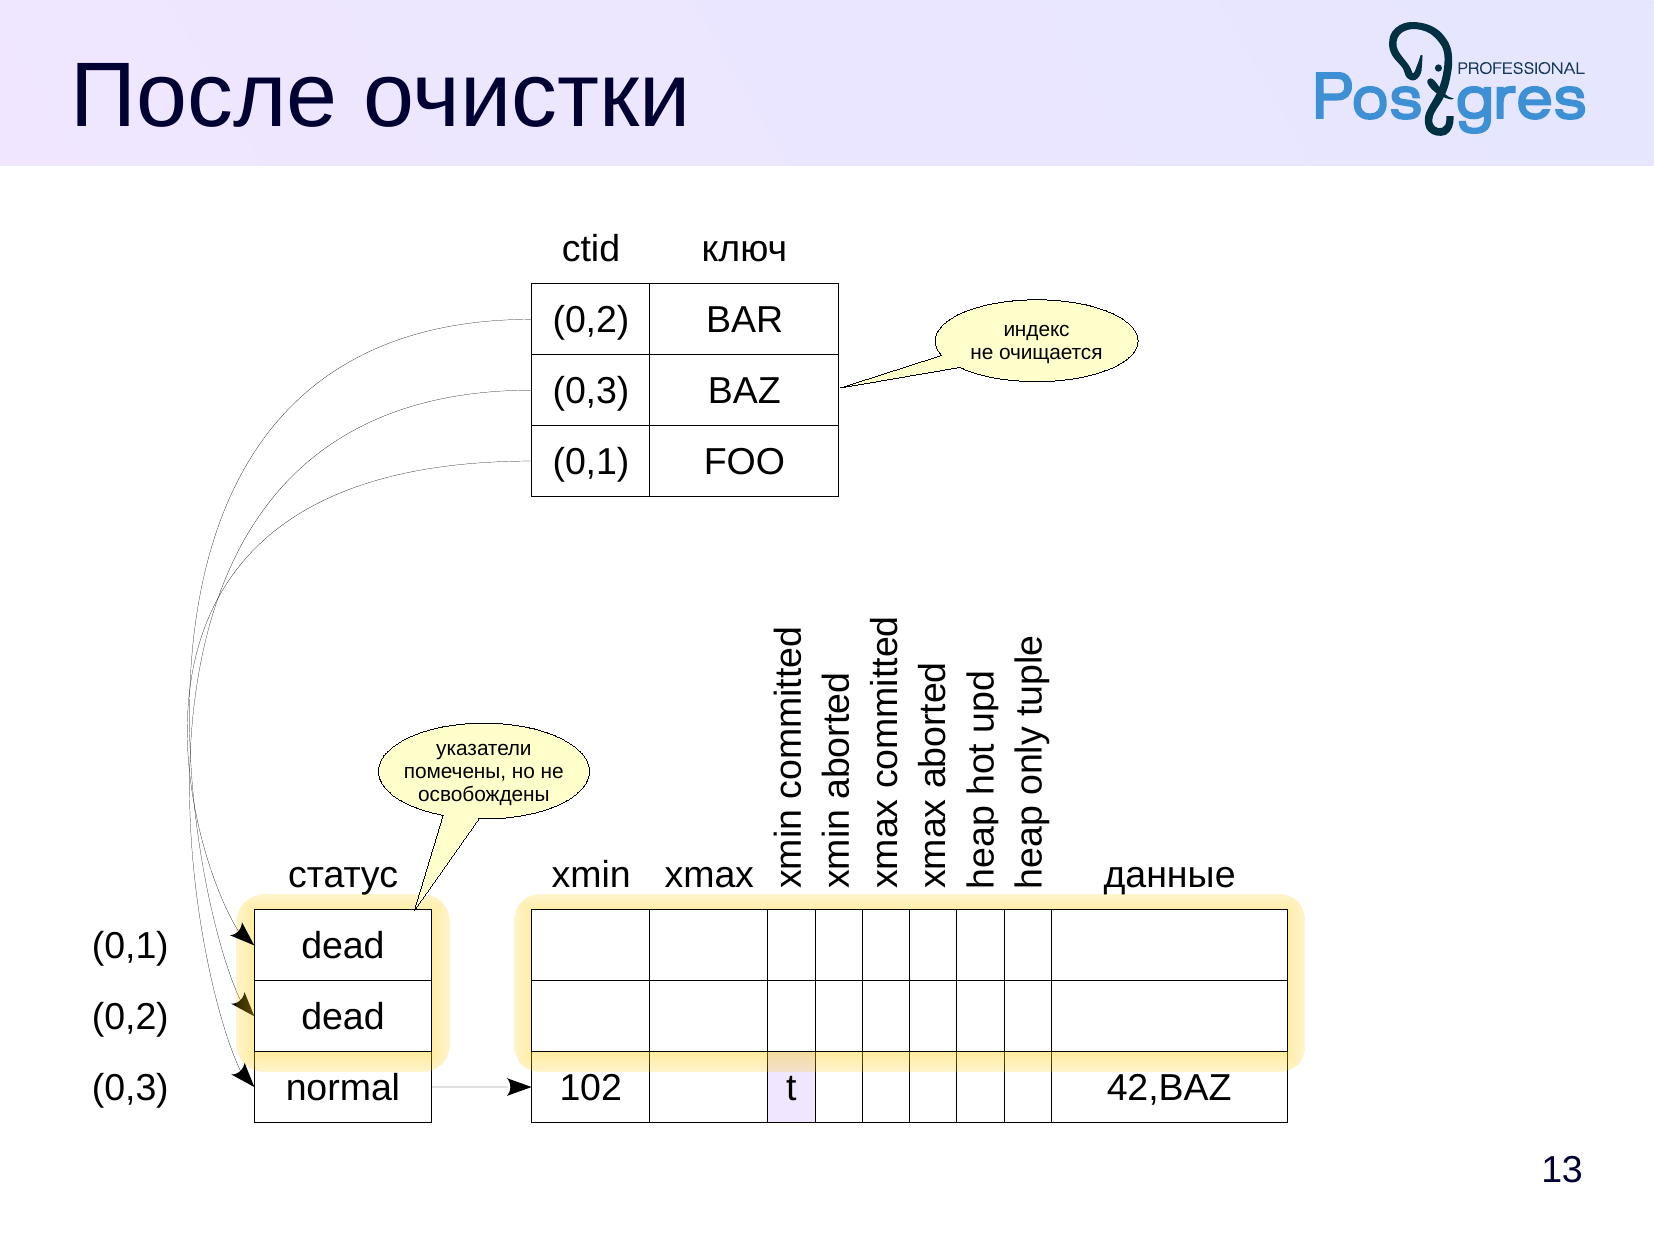

# После очистки
ctid
ключ
(0,2)
BAR
индекс
не очищается
(0,3)
BAZ
(0,1)
FOO
xmax aborted
heap only tuple
xmax committed
heap hot upd
xmin committed
указатели
помечены, но не
освобождены
xmin aborted
xmin
xmax
данные
статус
(0,1)
dead
(0,2)
dead
(0,3)
102
t
42,BAZ
normal